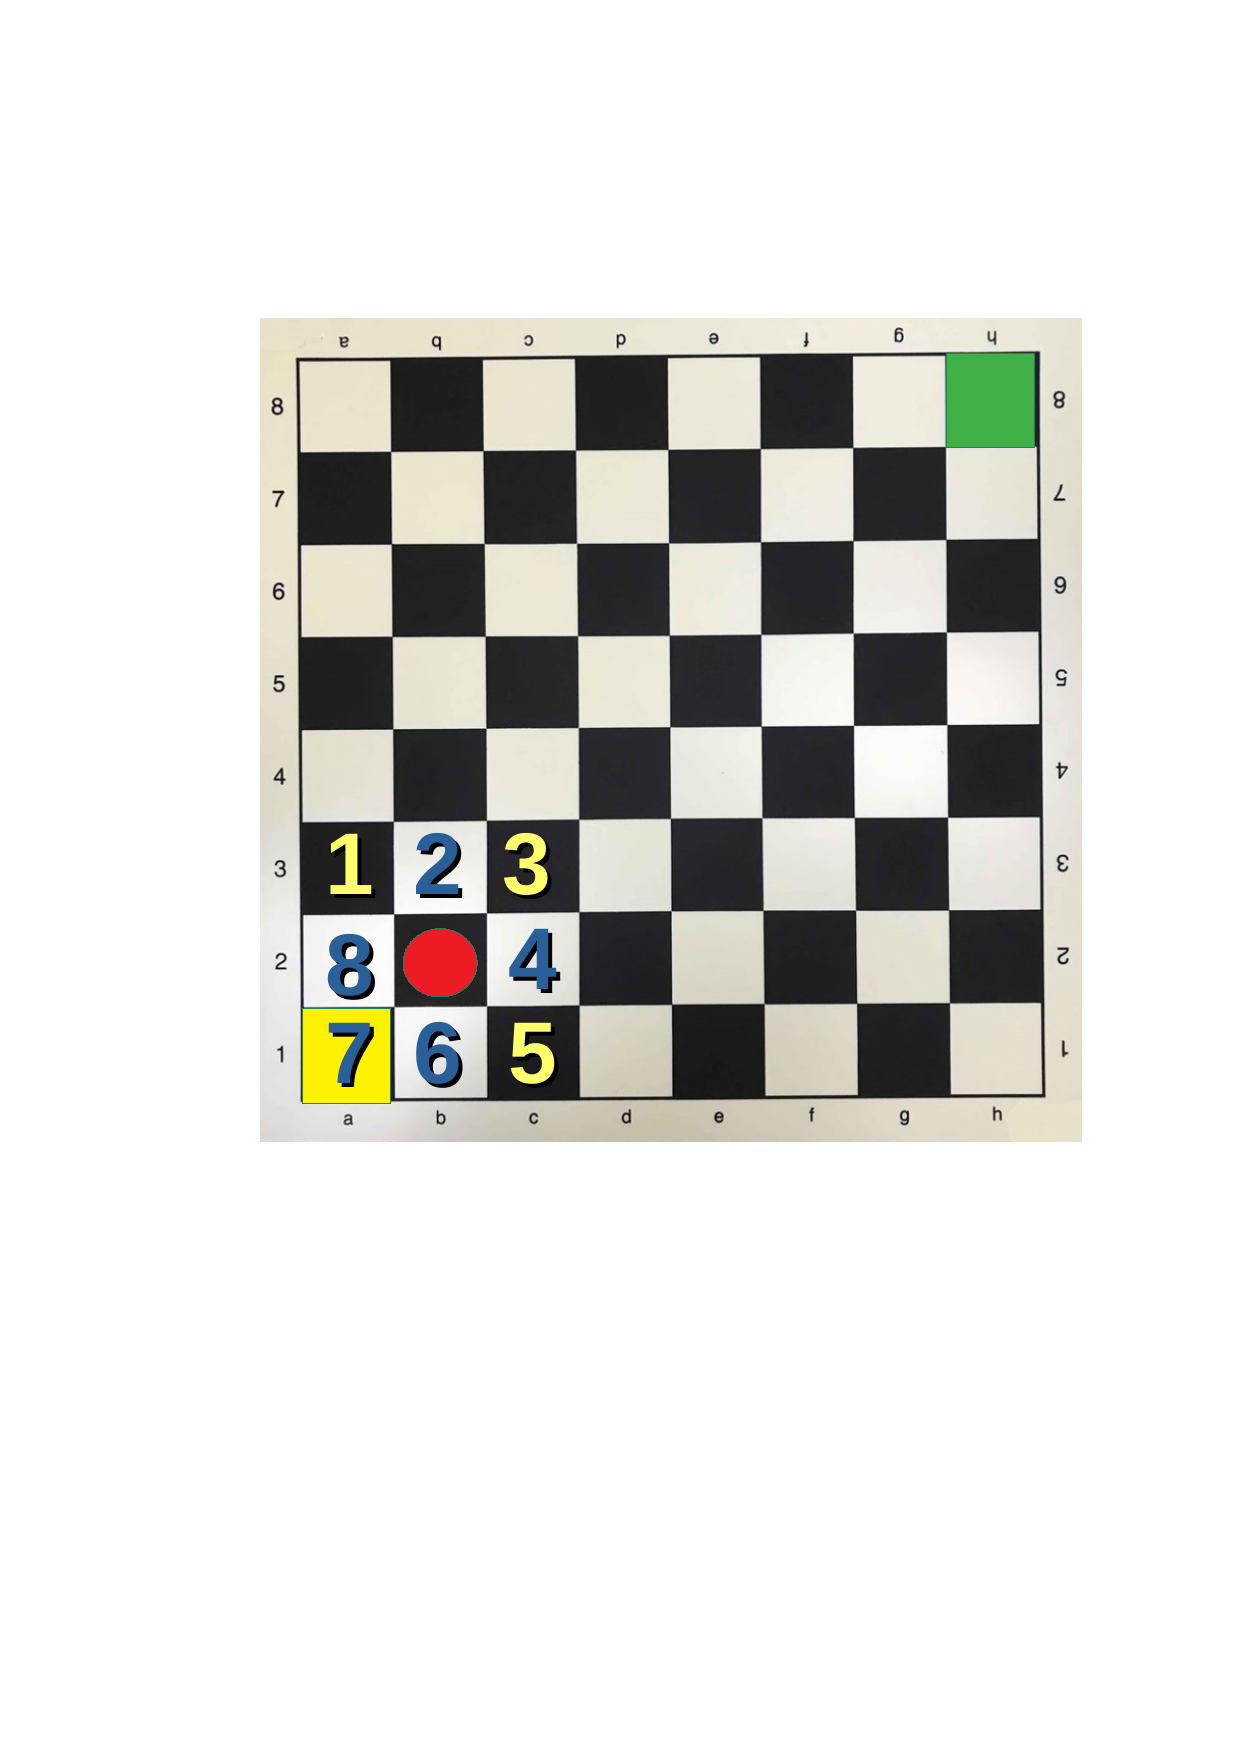

1
2
3
4
8
7
6
5